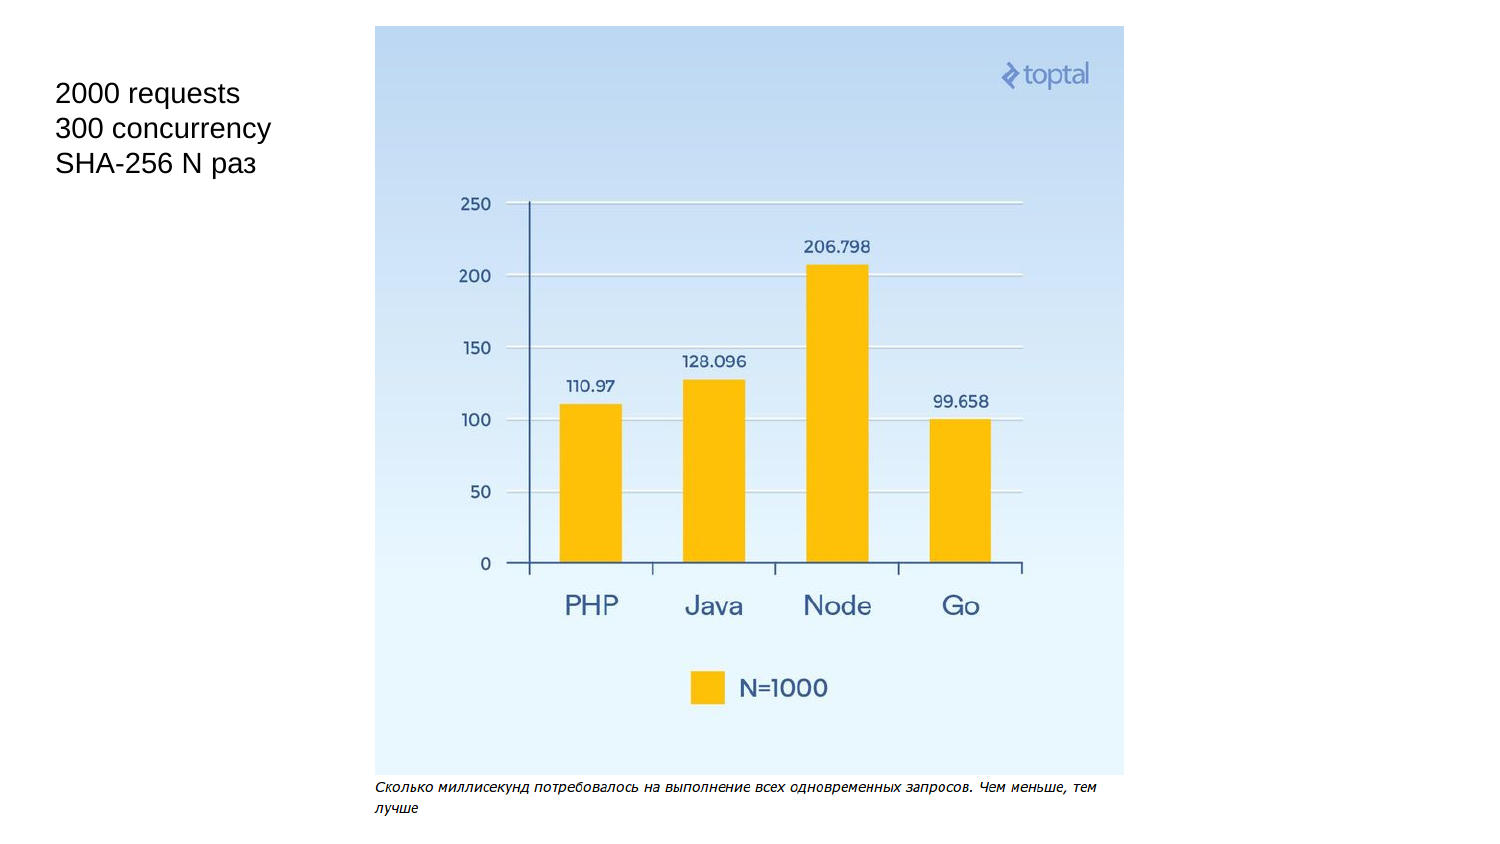

2000 requests
300 concurrency
SHA-256 N раз